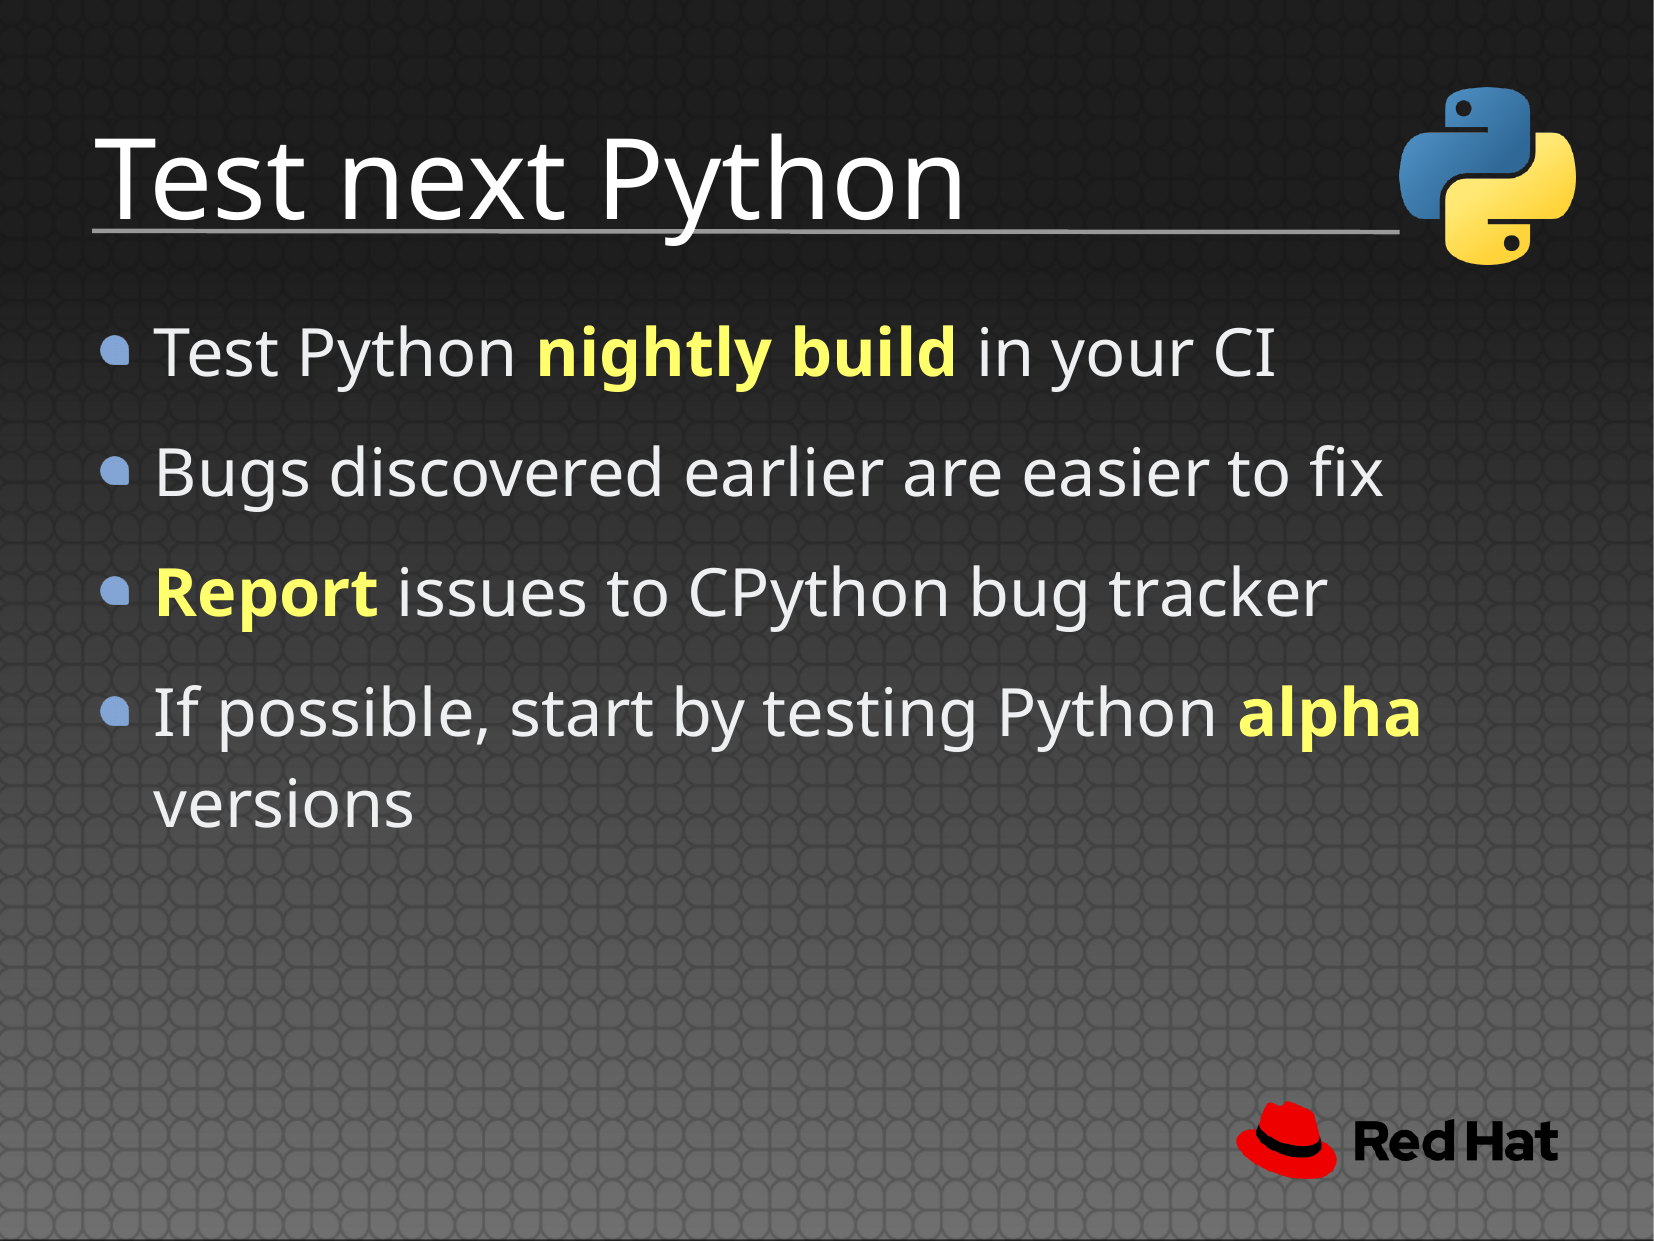

Test next Python
# Test Python nightly build in your CI
Bugs discovered earlier are easier to fix
Report issues to CPython bug tracker
If possible, start by testing Python alpha versions